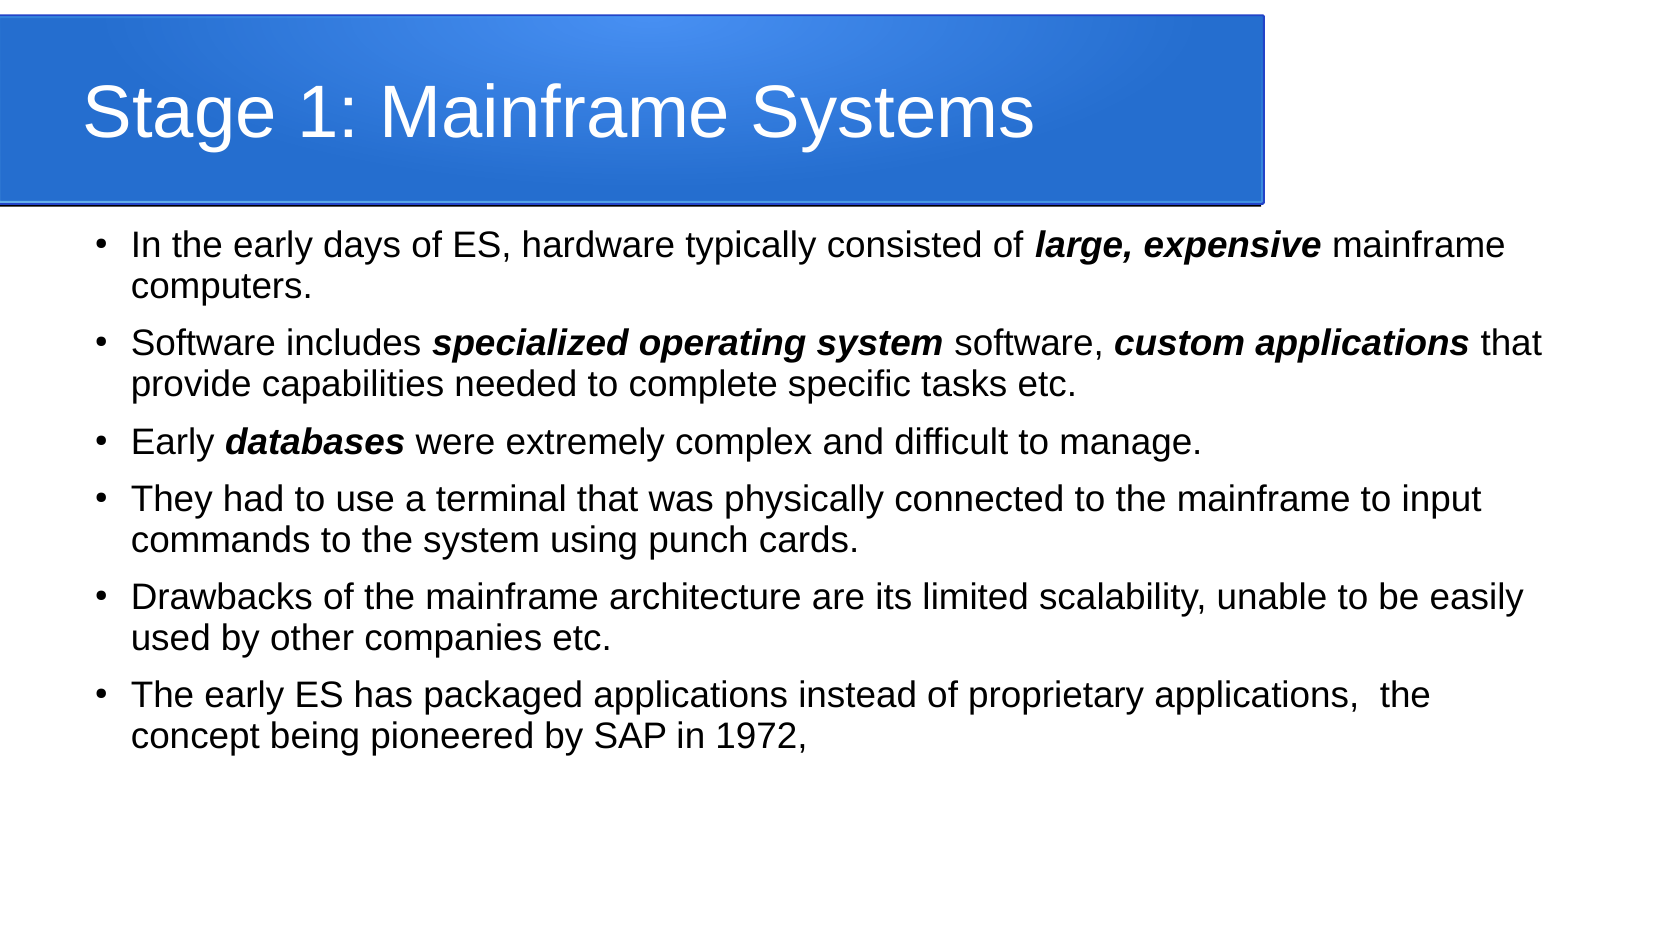

# Stage 1: Mainframe Systems
In the early days of ES, hardware typically consisted of large, expensive mainframe computers.
Software includes specialized operating system software, custom applications that provide capabilities needed to complete specific tasks etc.
Early databases were extremely complex and difficult to manage.
They had to use a terminal that was physically connected to the mainframe to input commands to the system using punch cards.
Drawbacks of the mainframe architecture are its limited scalability, unable to be easily used by other companies etc.
The early ES has packaged applications instead of proprietary applications, the concept being pioneered by SAP in 1972,